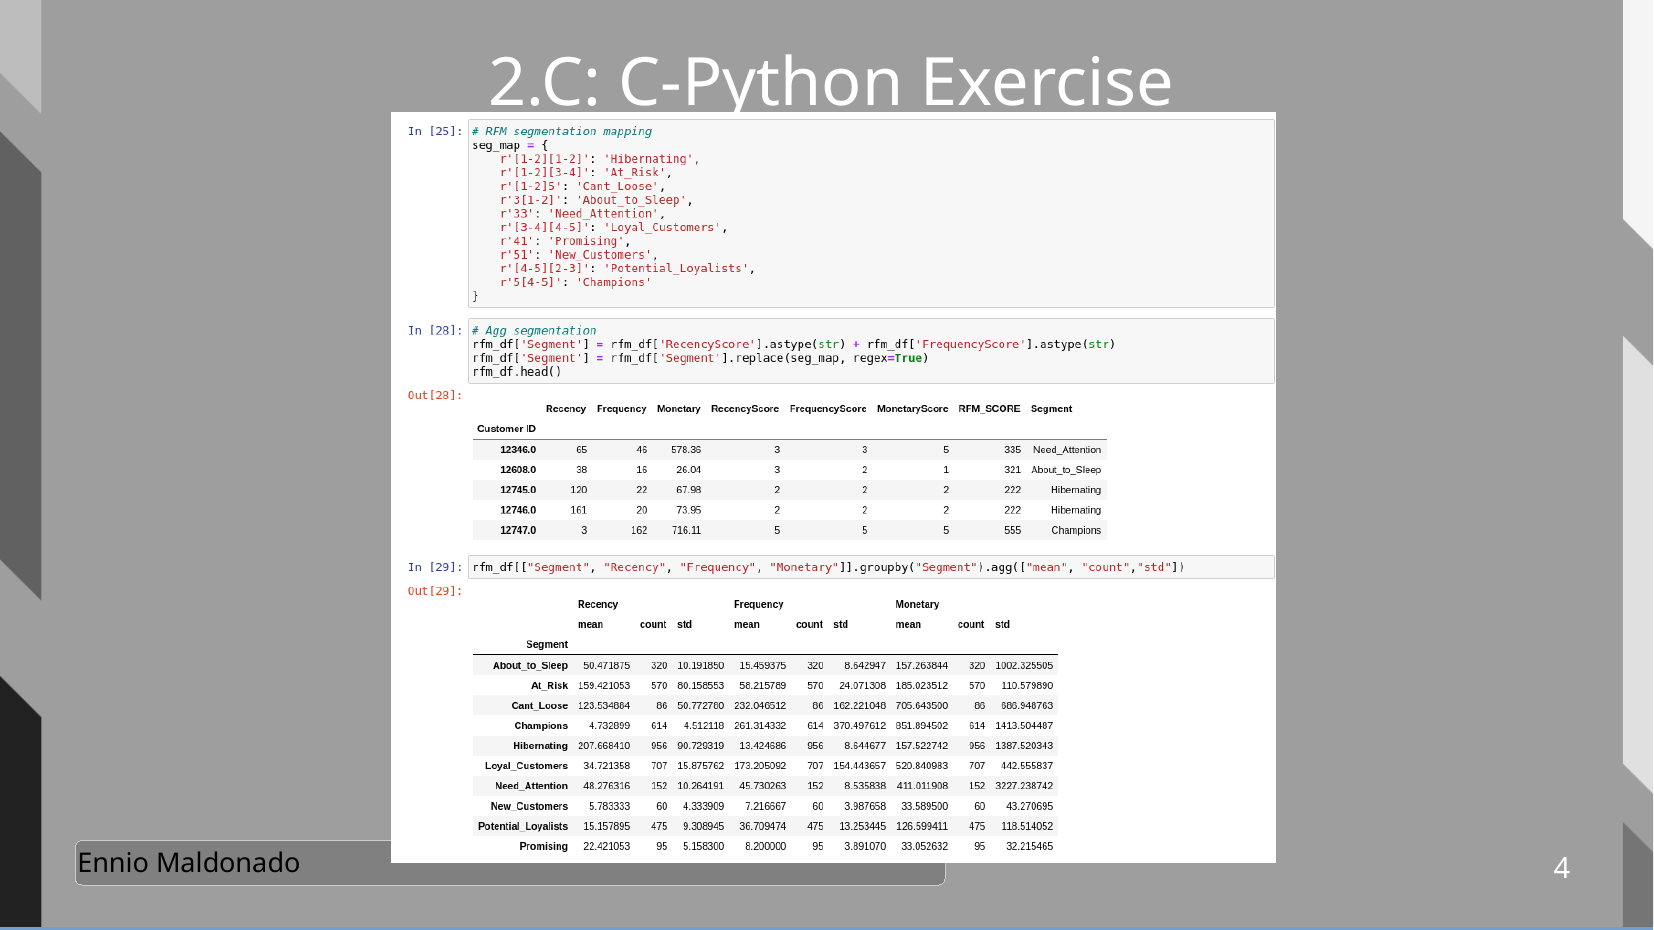

# 2.C: C-Python Exercise
Ennio Maldonado
3 October 2020
Candy Clone
4